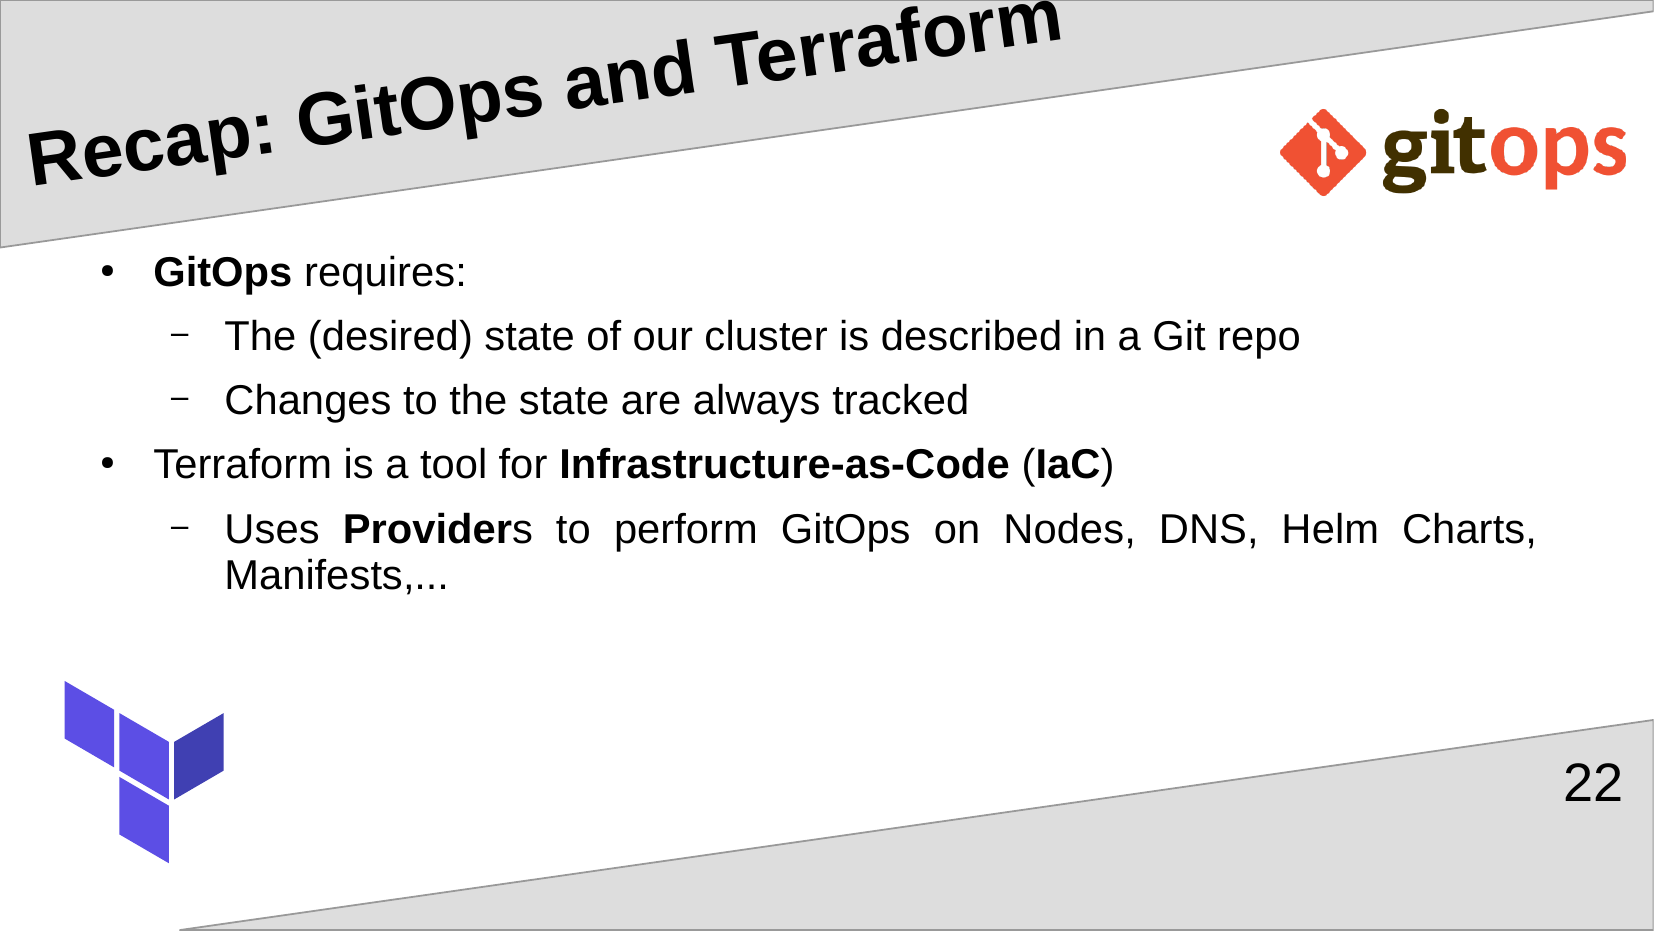

# Recap: GitOps and Terraform
GitOps requires:
The (desired) state of our cluster is described in a Git repo
Changes to the state are always tracked
Terraform is a tool for Infrastructure-as-Code (IaC)
Uses Providers to perform GitOps on Nodes, DNS, Helm Charts, Manifests,...
22